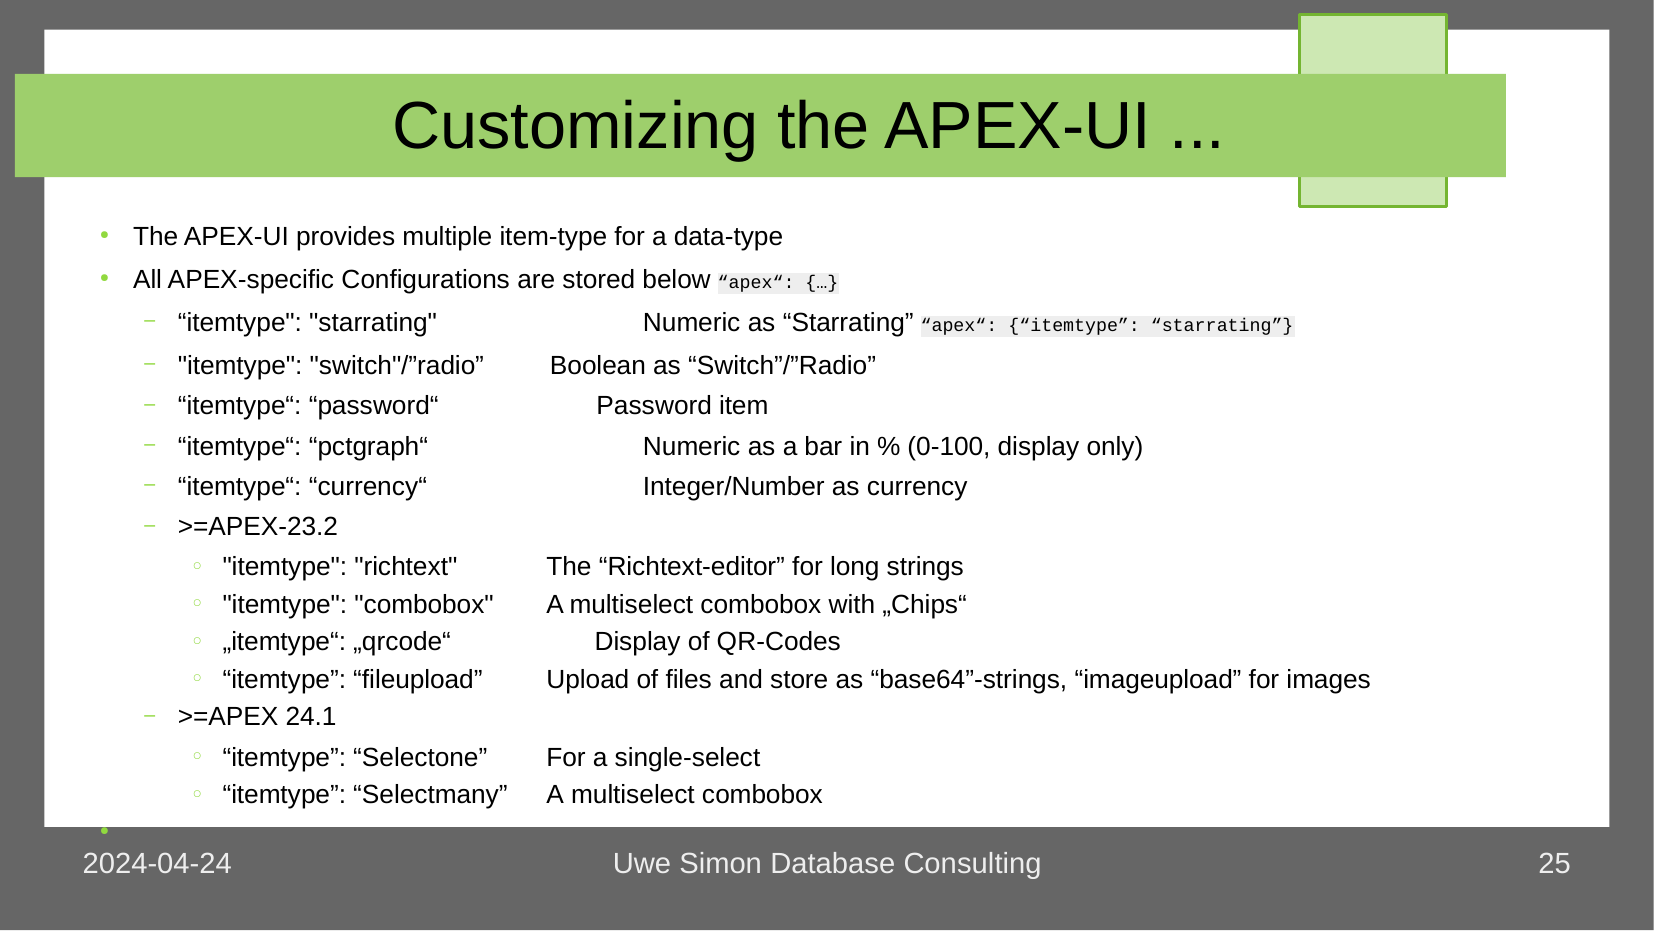

# Customizing the APEX-UI ...
The APEX-UI provides multiple item-type for a data-type
All APEX-specific Configurations are stored below “apex“: {…}
“itemtype": "starrating"			 	 	 	Numeric as “Starrating” “apex“: {“itemtype”: “starrating”}
"itemtype": "switch"/”radio”	 	Boolean as “Switch”/”Radio”
“itemtype“: “password“	 	 	Password item
“itemtype“: “pctgraph“	 	 	 	Numeric as a bar in % (0-100, display only)
“itemtype“: “currency“	 	 	 	Integer/Number as currency
>=APEX-23.2
"itemtype": "richtext"		The “Richtext-editor” for long strings
"itemtype": "combobox"	A multiselect combobox with „Chips“
„itemtype“: „qrcode“	 	Display of QR-Codes
“itemtype”: “fileupload”	Upload of files and store as “base64”-strings, “imageupload” for images
>=APEX 24.1
“itemtype”: “Selectone” 		For a single-select
“itemtype”: “Selectmany” 	A multiselect combobox
2024-04-24
Uwe Simon Database Consulting
25